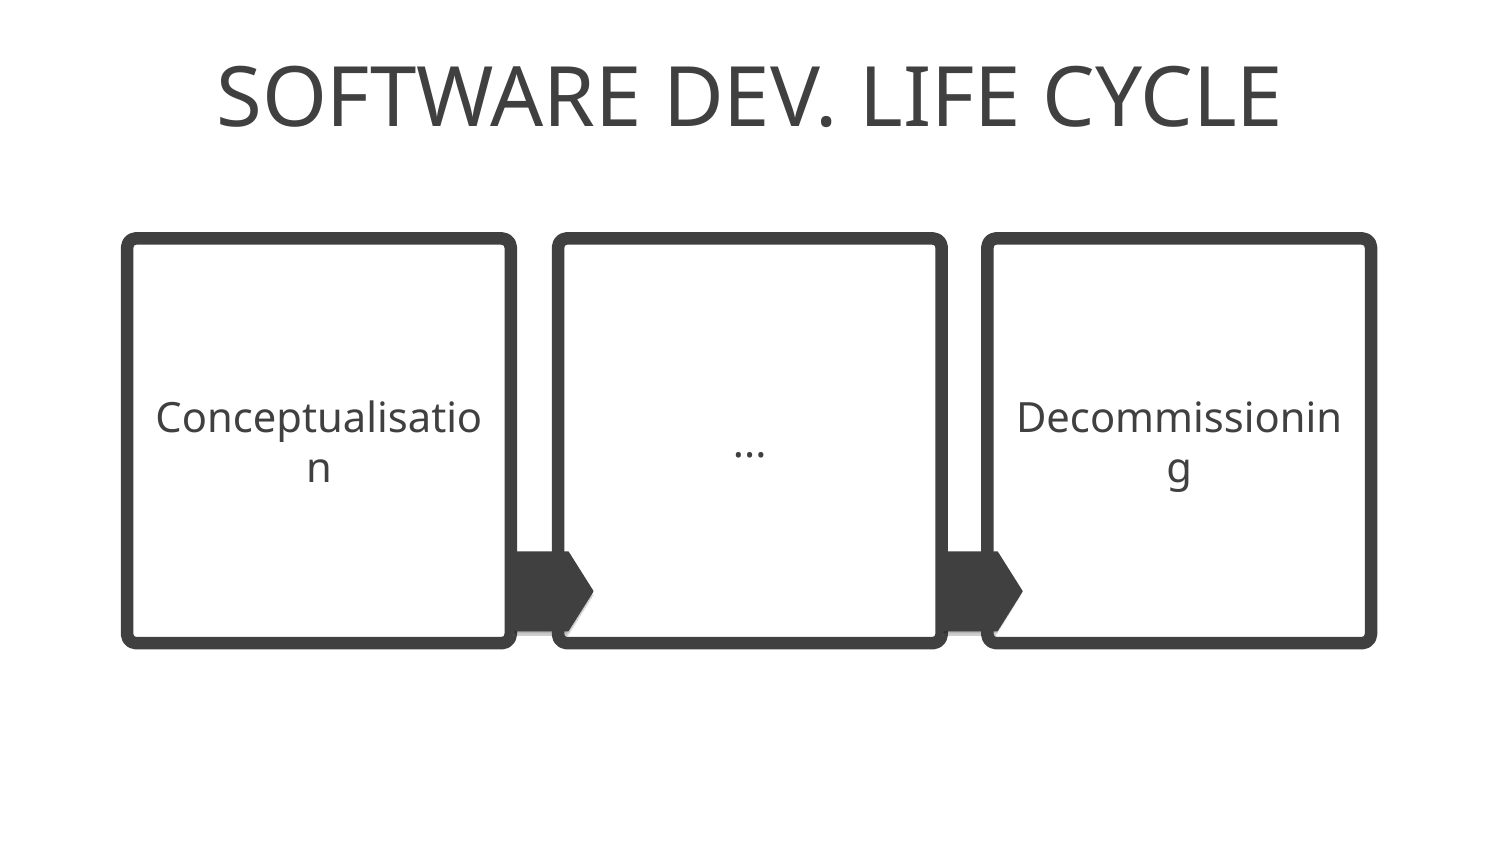

# Software dev. Life cycle
Conceptualisation
...
Decommissioning